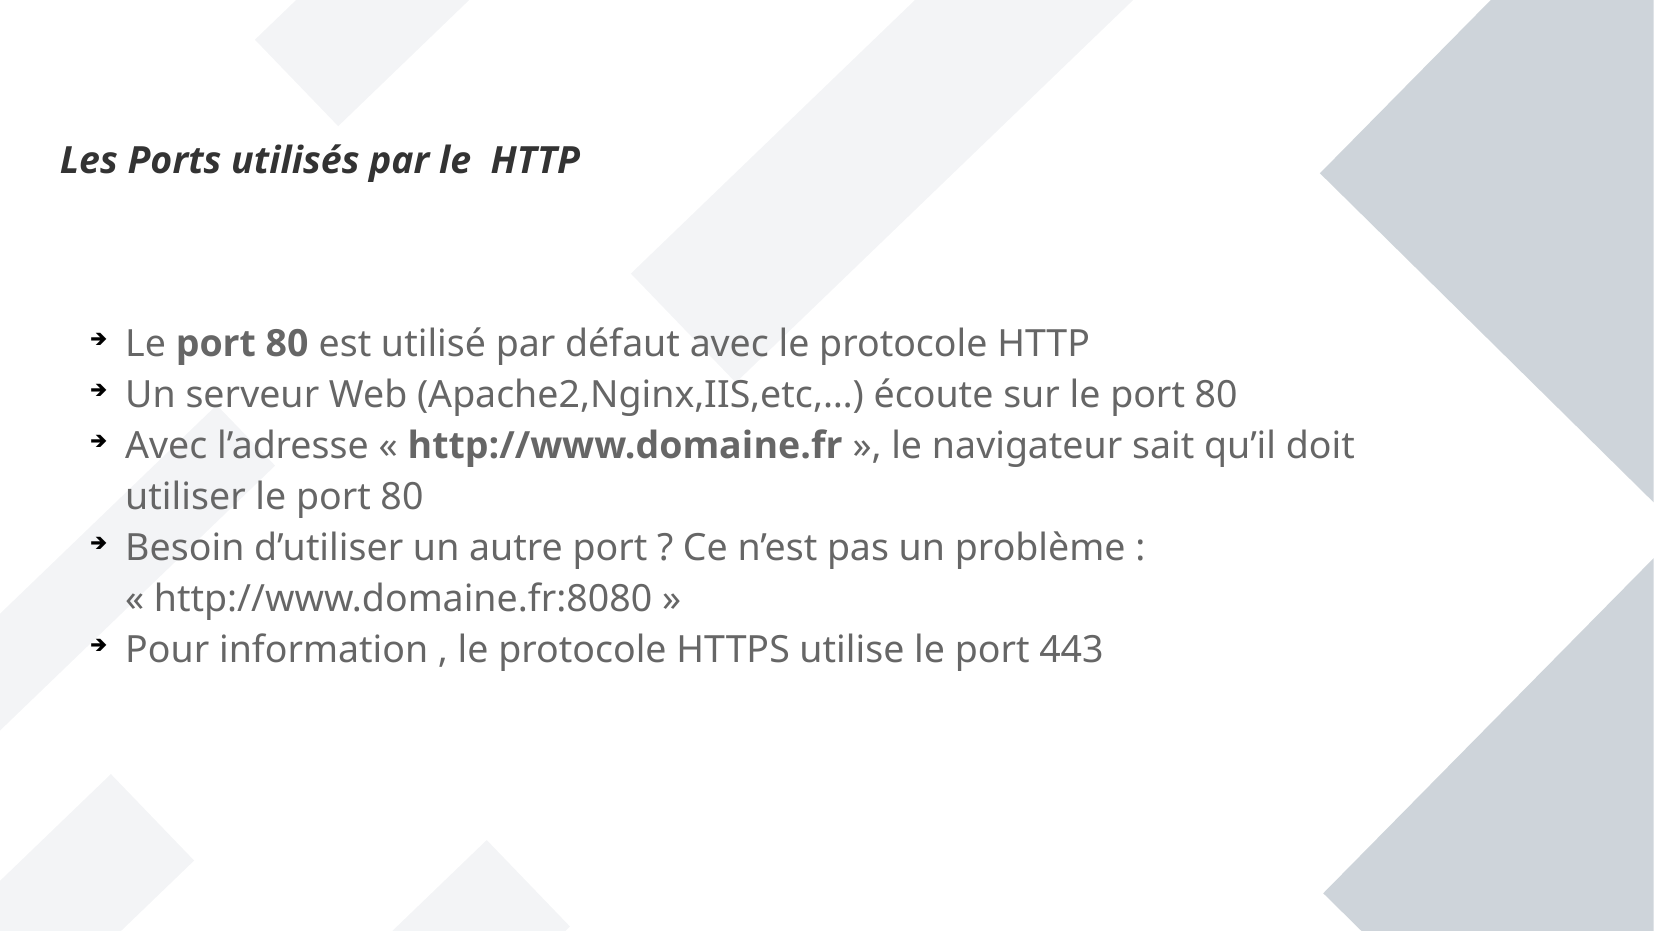

Les Ports utilisés par le HTTP
Le port 80 est utilisé par défaut avec le protocole HTTP
Un serveur Web (Apache2,Nginx,IIS,etc,…) écoute sur le port 80
Avec l’adresse « http://www.domaine.fr », le navigateur sait qu’il doit utiliser le port 80
Besoin d’utiliser un autre port ? Ce n’est pas un problème : « http://www.domaine.fr:8080 »
Pour information , le protocole HTTPS utilise le port 443